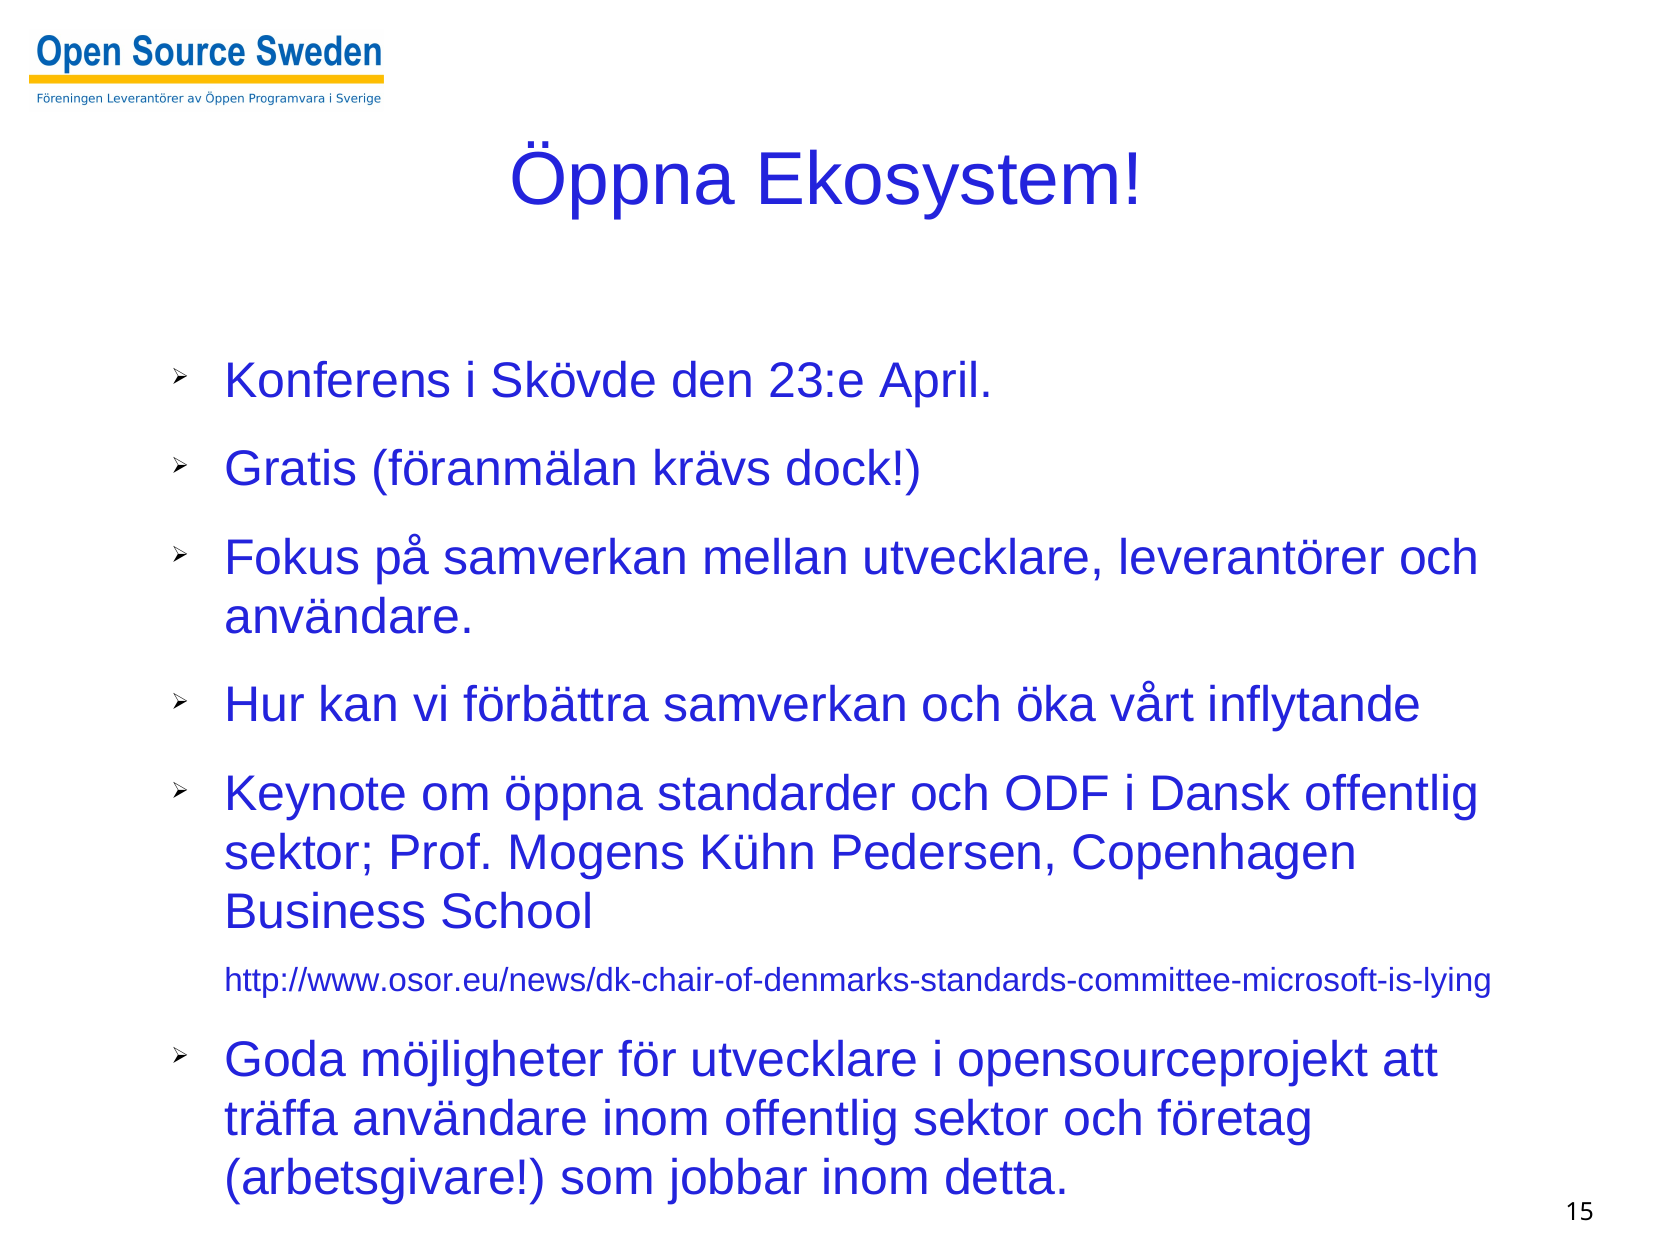

Öppna Ekosystem!
# Konferens i Skövde den 23:e April.
Gratis (föranmälan krävs dock!)
Fokus på samverkan mellan utvecklare, leverantörer och användare.
Hur kan vi förbättra samverkan och öka vårt inflytande
Keynote om öppna standarder och ODF i Dansk offentlig sektor; Prof. Mogens Kühn Pedersen, Copenhagen Business School
http://www.osor.eu/news/dk-chair-of-denmarks-standards-committee-microsoft-is-lying
Goda möjligheter för utvecklare i opensourceprojekt att träffa användare inom offentlig sektor och företag (arbetsgivare!) som jobbar inom detta.